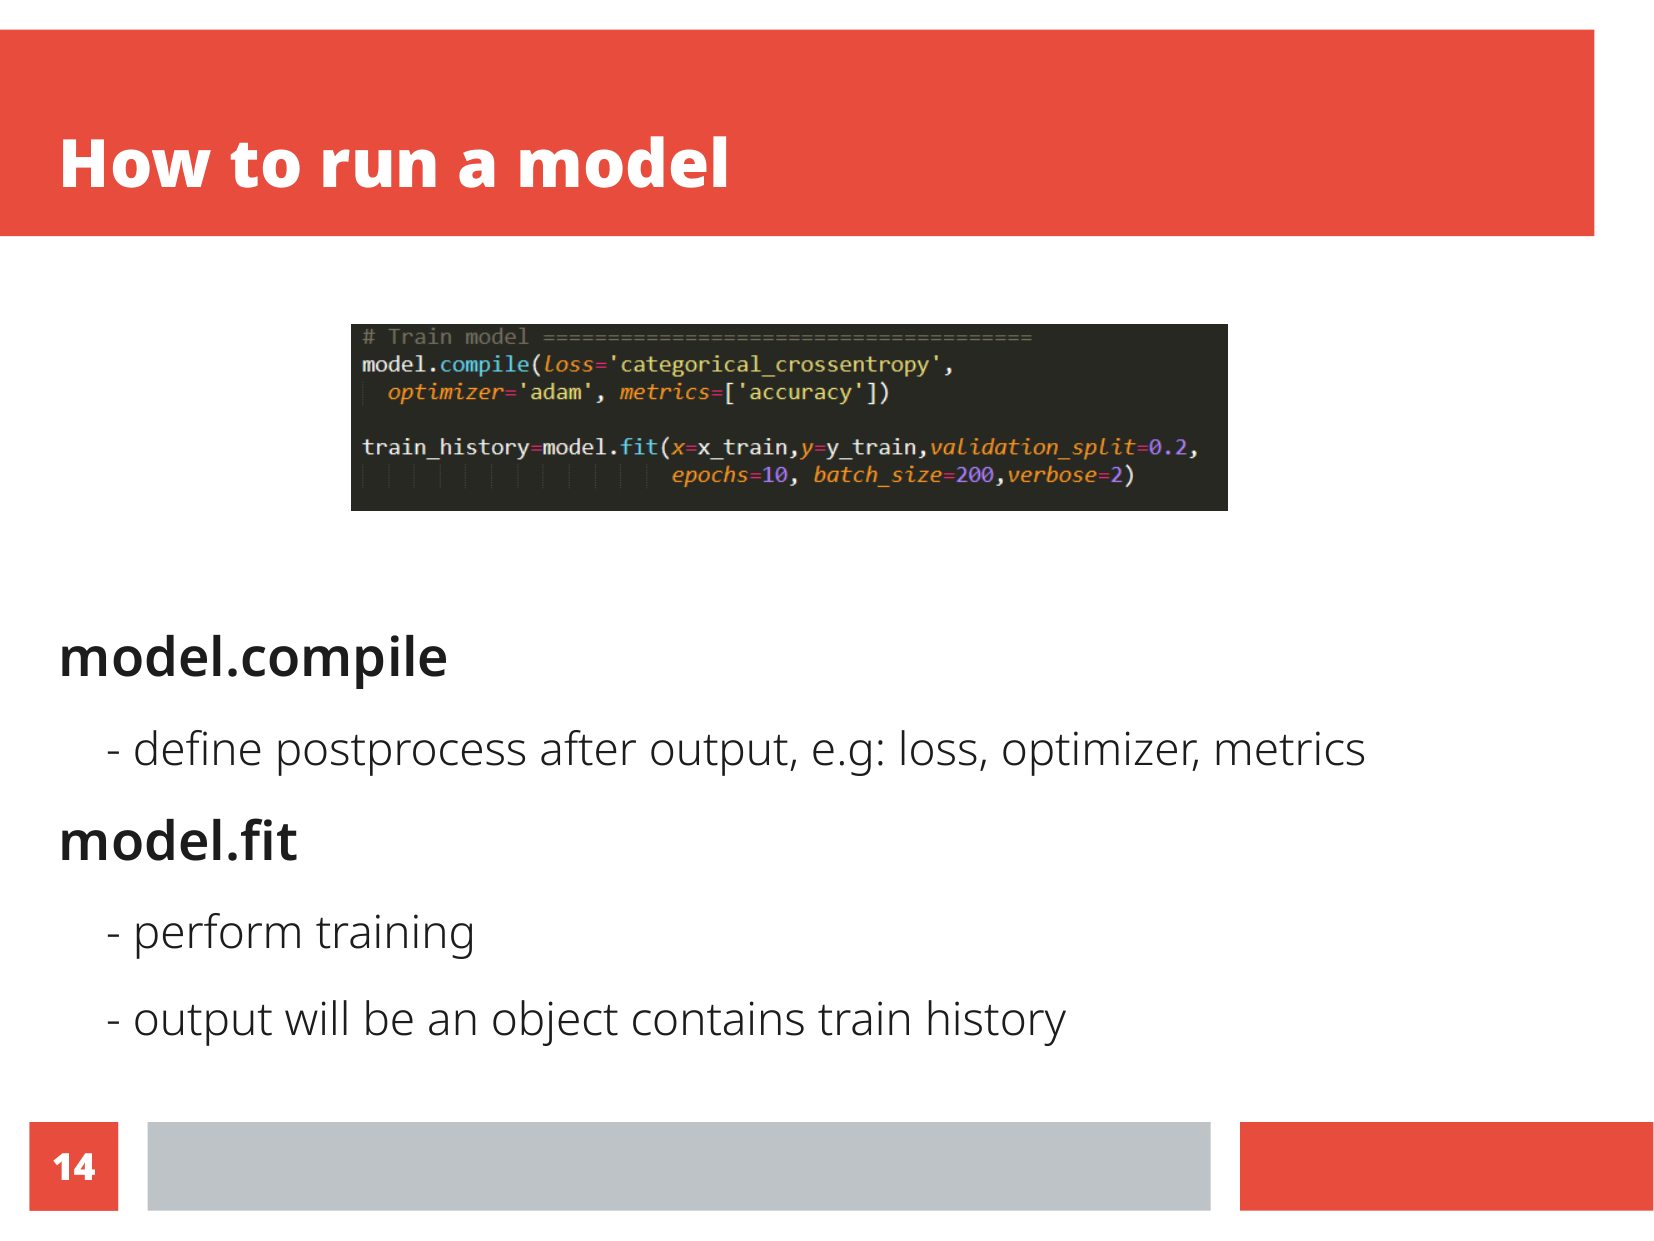

# How to run a model
model.compile
- define postprocess after output, e.g: loss, optimizer, metrics
model.fit
- perform training
- output will be an object contains train history
14